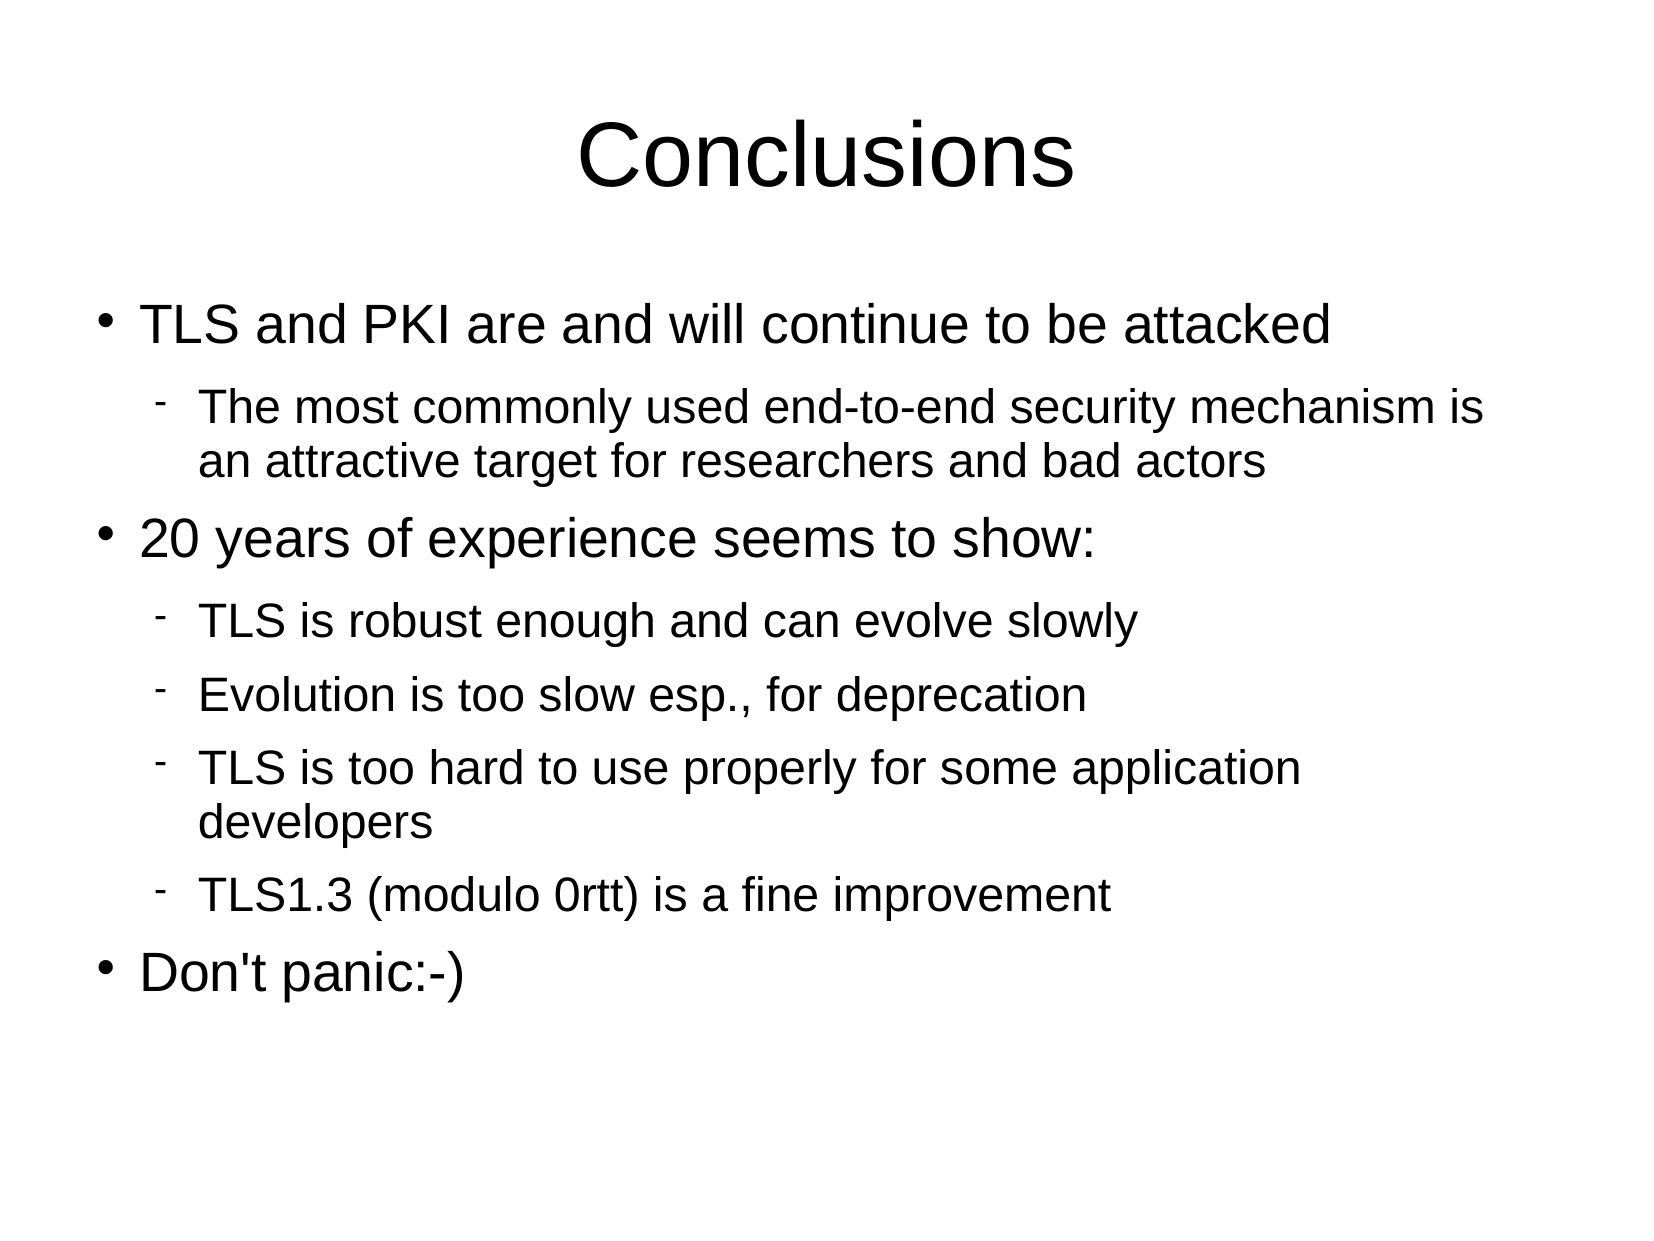

# Conclusions
TLS and PKI are and will continue to be attacked
The most commonly used end-to-end security mechanism is an attractive target for researchers and bad actors
20 years of experience seems to show:
TLS is robust enough and can evolve slowly
Evolution is too slow esp., for deprecation
TLS is too hard to use properly for some application developers
TLS1.3 (modulo 0rtt) is a fine improvement
Don't panic:-)